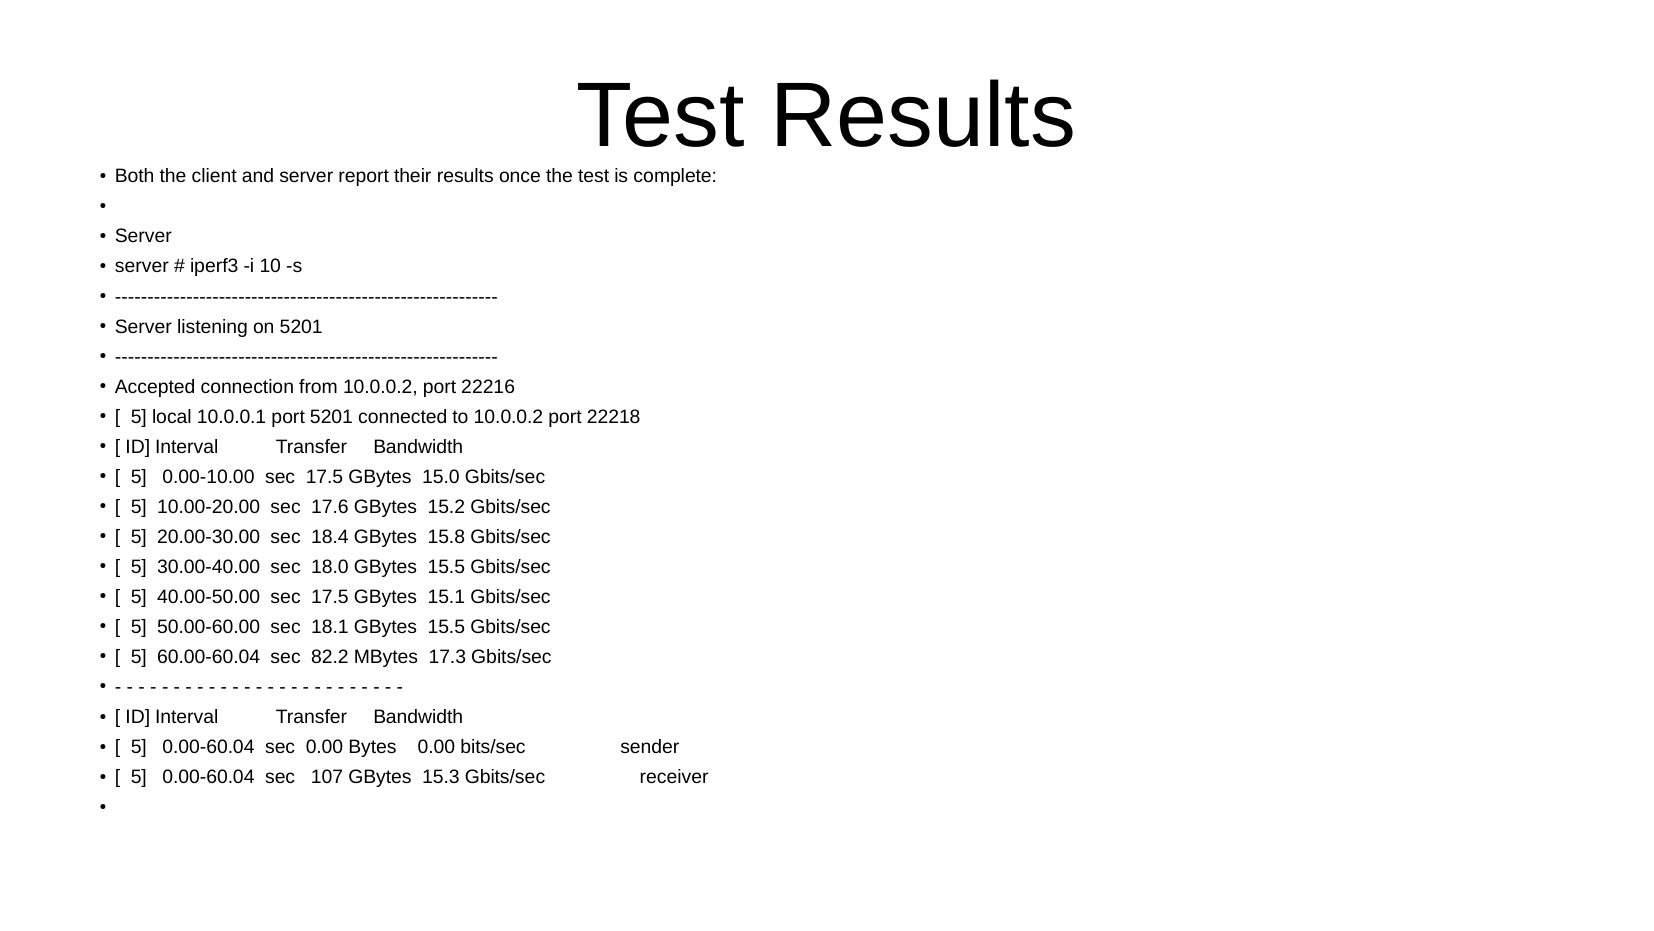

# Test Results
Both the client and server report their results once the test is complete:
Server
server # iperf3 -i 10 -s
-----------------------------------------------------------
Server listening on 5201
-----------------------------------------------------------
Accepted connection from 10.0.0.2, port 22216
[ 5] local 10.0.0.1 port 5201 connected to 10.0.0.2 port 22218
[ ID] Interval Transfer Bandwidth
[ 5] 0.00-10.00 sec 17.5 GBytes 15.0 Gbits/sec
[ 5] 10.00-20.00 sec 17.6 GBytes 15.2 Gbits/sec
[ 5] 20.00-30.00 sec 18.4 GBytes 15.8 Gbits/sec
[ 5] 30.00-40.00 sec 18.0 GBytes 15.5 Gbits/sec
[ 5] 40.00-50.00 sec 17.5 GBytes 15.1 Gbits/sec
[ 5] 50.00-60.00 sec 18.1 GBytes 15.5 Gbits/sec
[ 5] 60.00-60.04 sec 82.2 MBytes 17.3 Gbits/sec
- - - - - - - - - - - - - - - - - - - - - - - - -
[ ID] Interval Transfer Bandwidth
[ 5] 0.00-60.04 sec 0.00 Bytes 0.00 bits/sec sender
[ 5] 0.00-60.04 sec 107 GBytes 15.3 Gbits/sec receiver